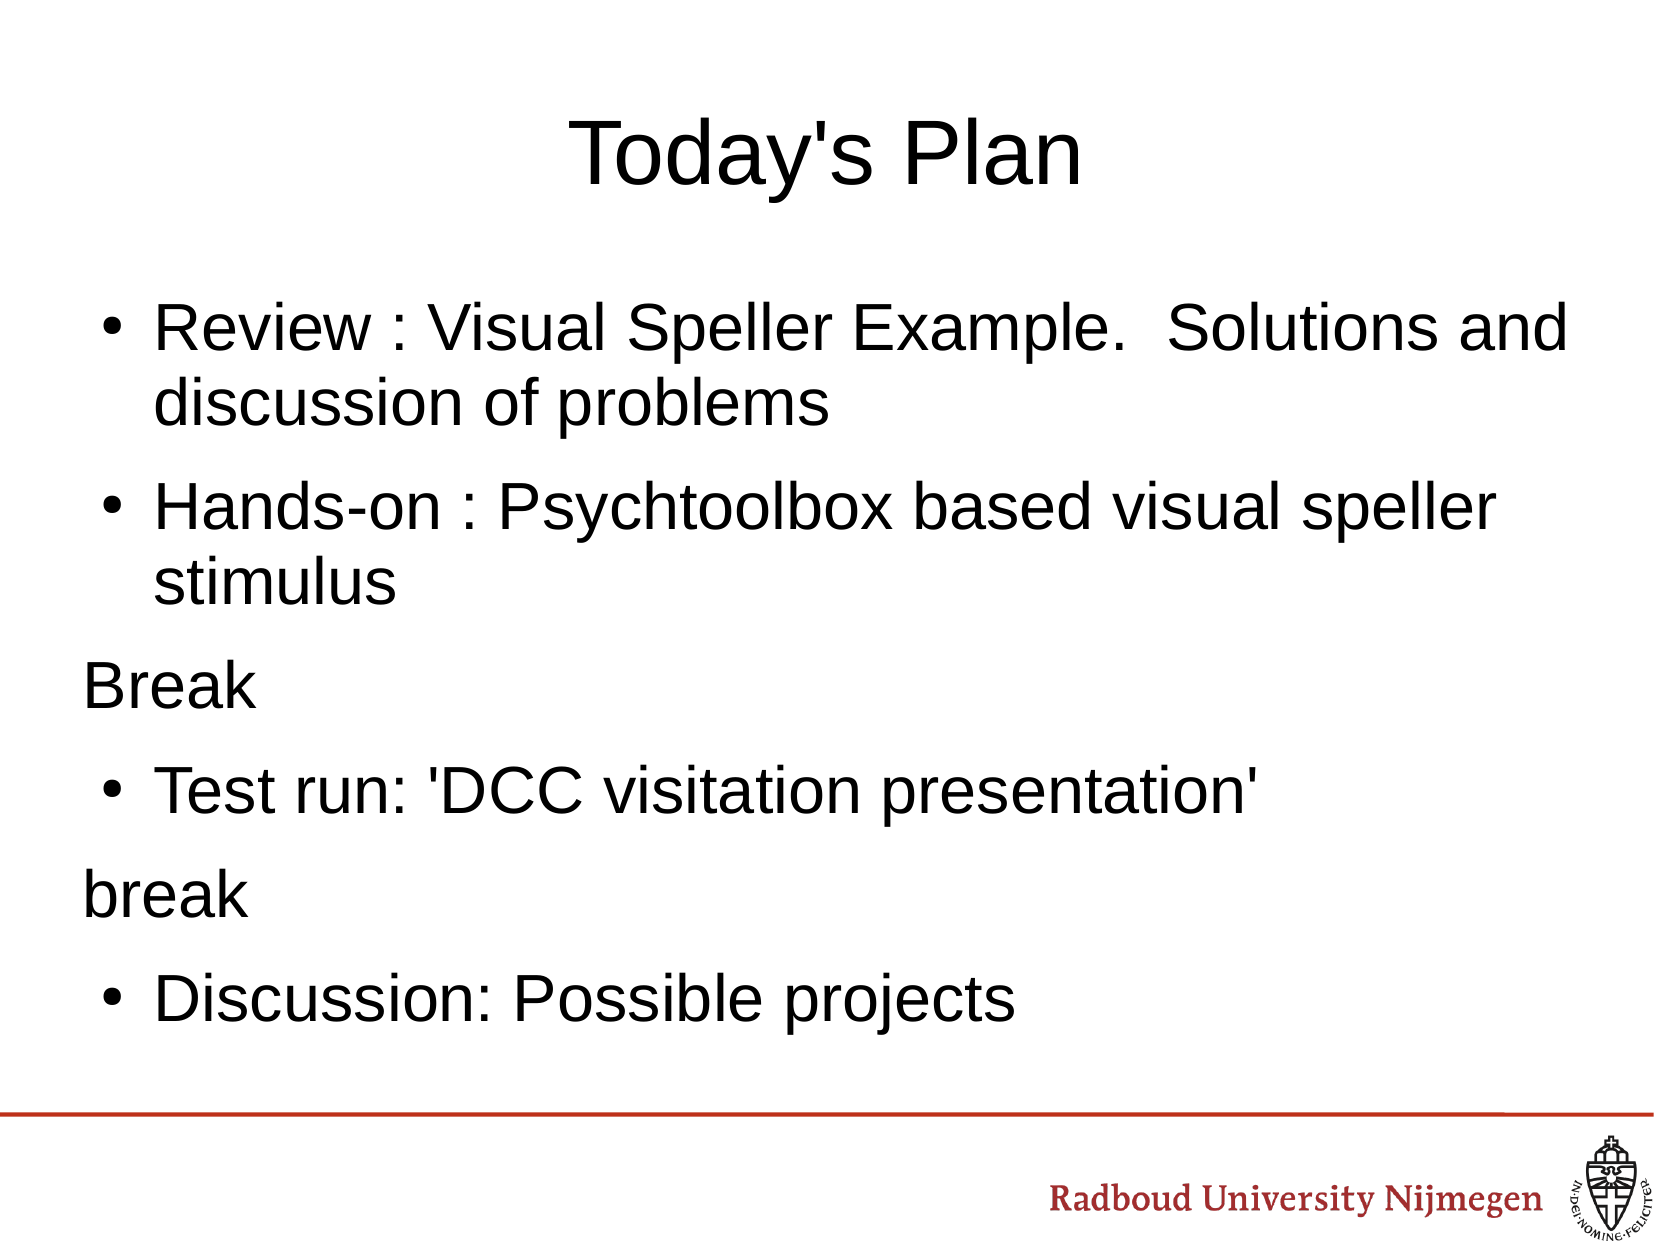

# Today's Plan
Review : Visual Speller Example. Solutions and discussion of problems
Hands-on : Psychtoolbox based visual speller stimulus
Break
Test run: 'DCC visitation presentation'
break
Discussion: Possible projects